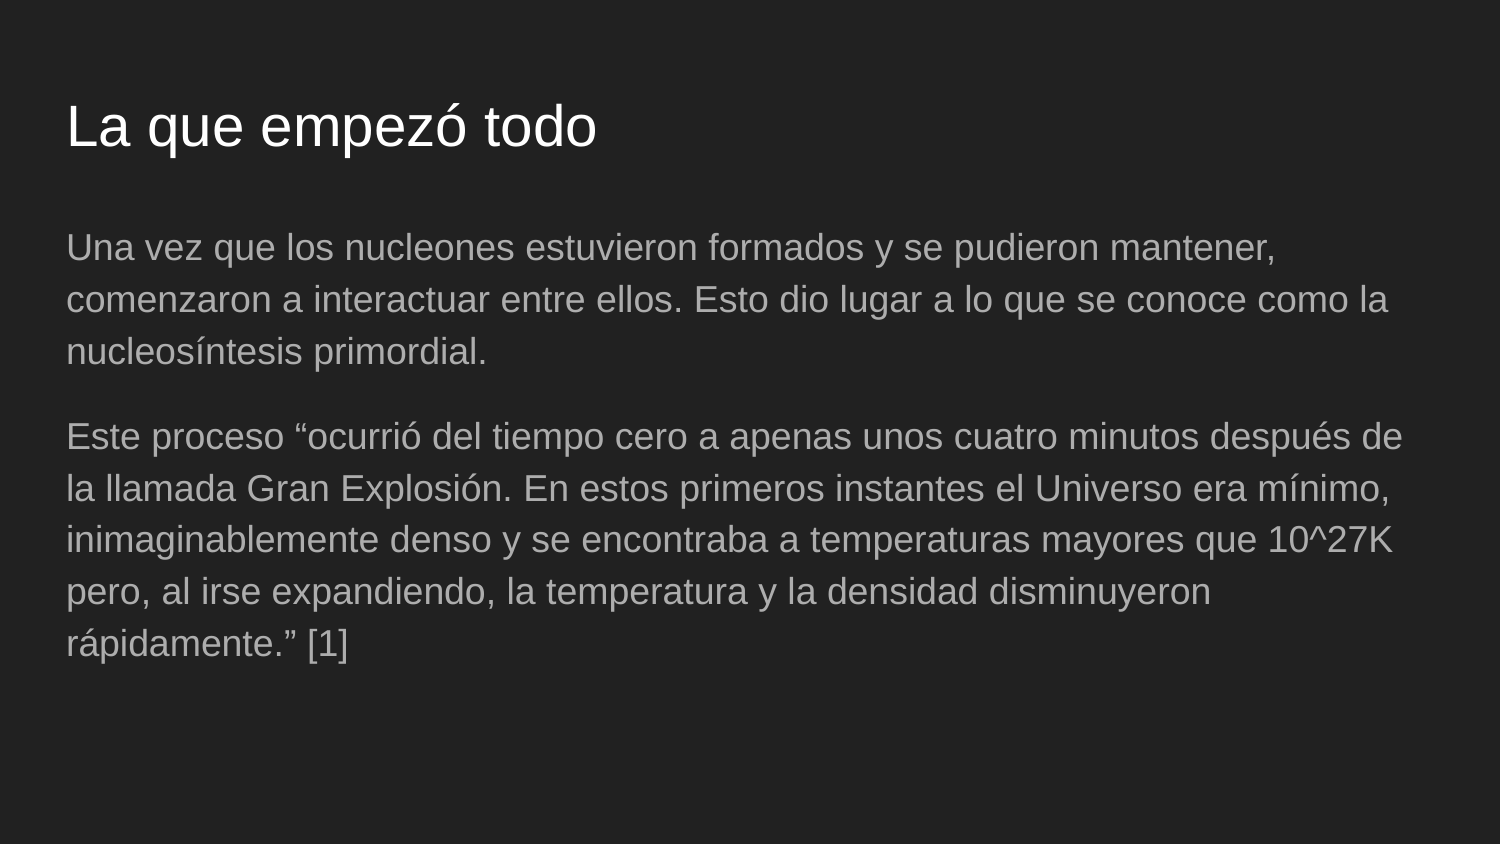

# La que empezó todo
Una vez que los nucleones estuvieron formados y se pudieron mantener, comenzaron a interactuar entre ellos. Esto dio lugar a lo que se conoce como la nucleosíntesis primordial.
Este proceso “ocurrió del tiempo cero a apenas unos cuatro minutos después de la llamada Gran Explosión. En estos primeros instantes el Universo era mínimo, inimaginablemente denso y se encontraba a temperaturas mayores que 10^27K pero, al irse expandiendo, la temperatura y la densidad disminuyeron rápidamente.” [1]